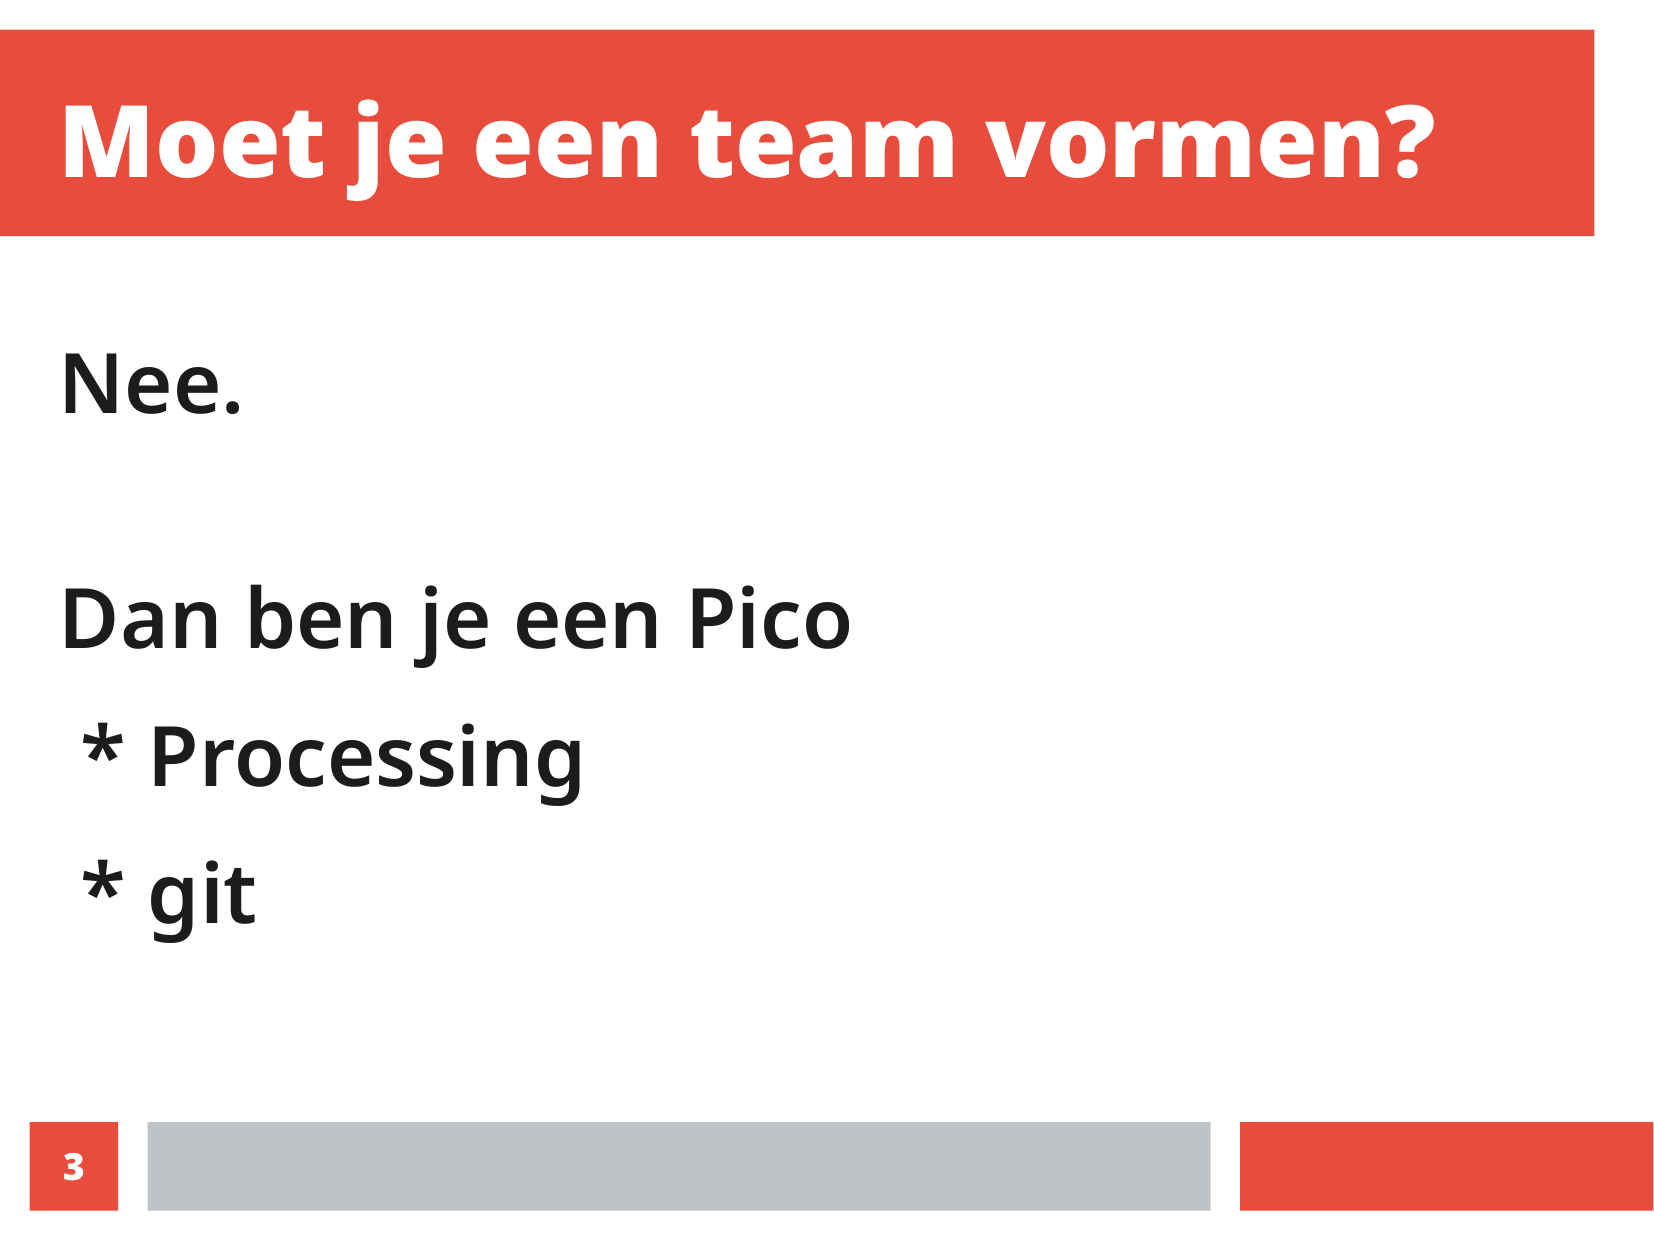

# Moet je een team vormen?
Nee.
Dan ben je een Pico
 * Processing
 * git
3